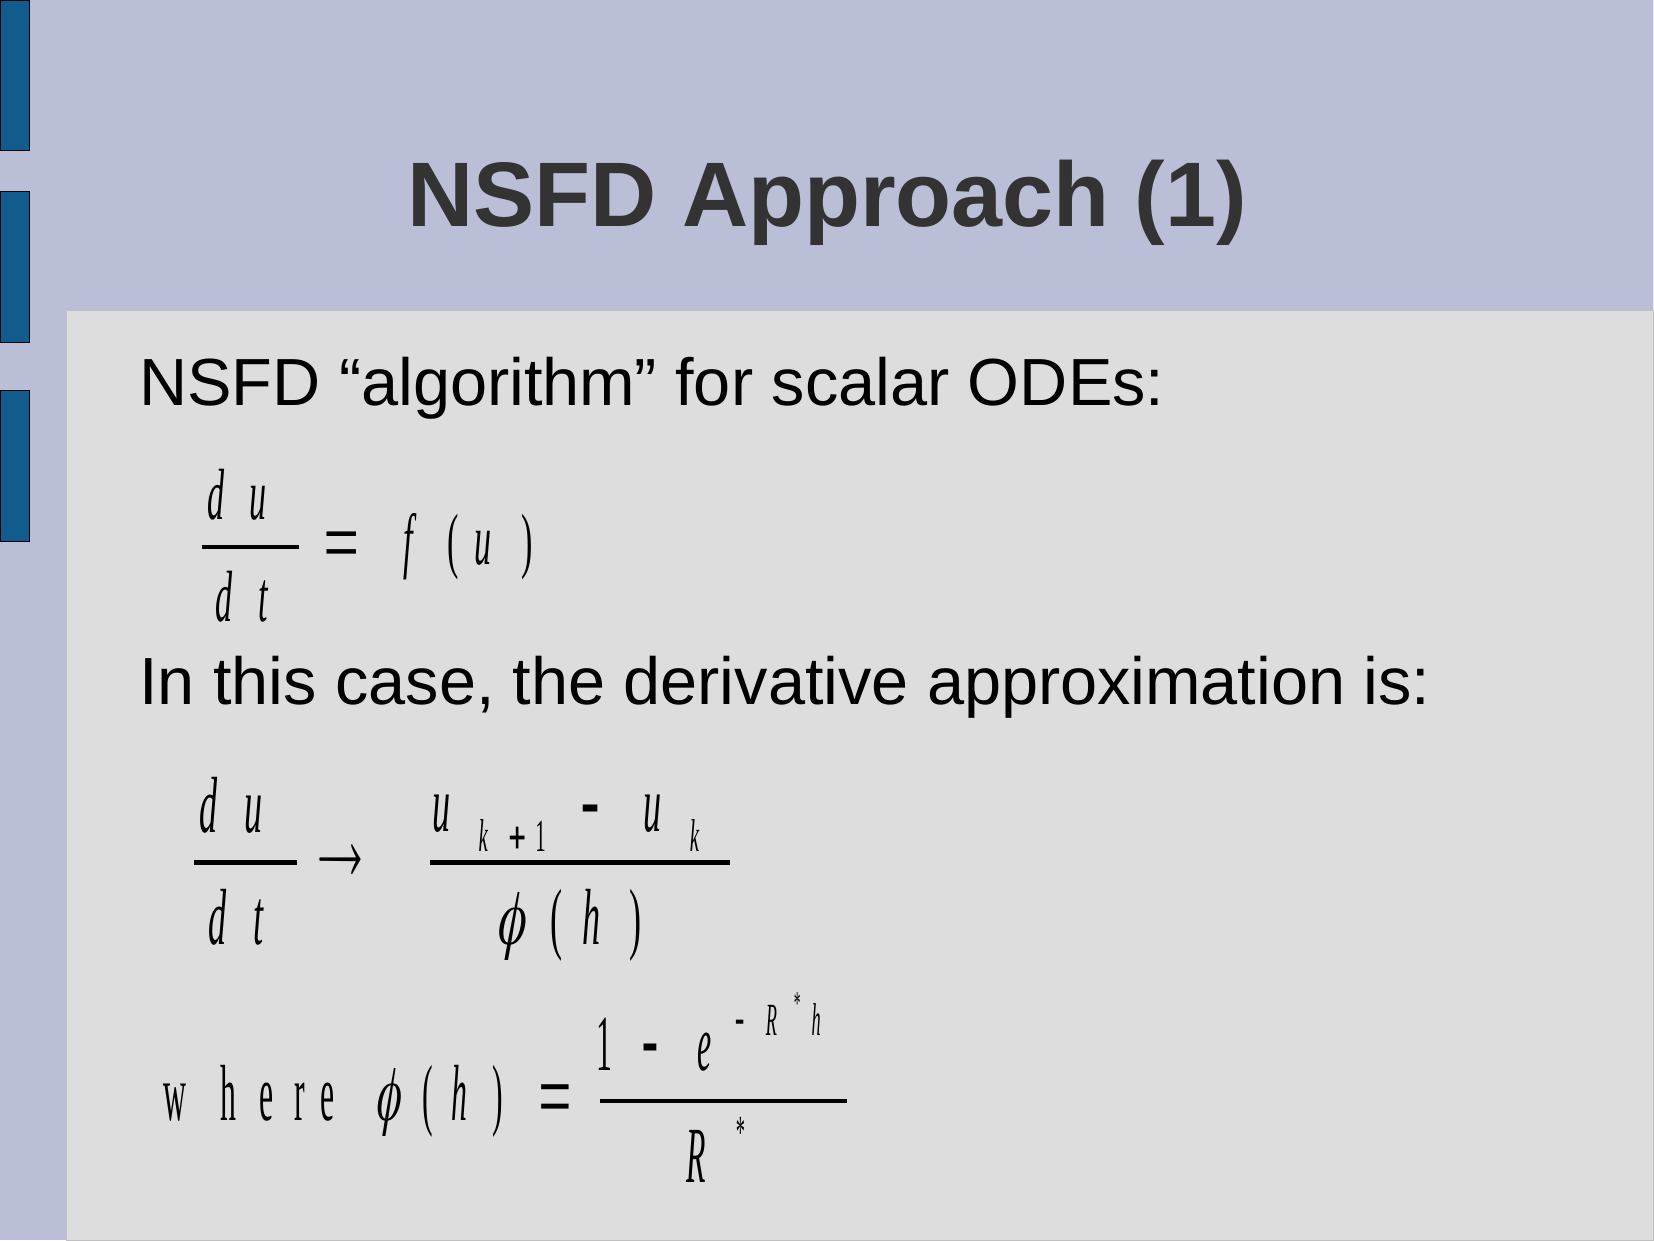

# NSFD Approach (1)
NSFD “algorithm” for scalar ODEs:
In this case, the derivative approximation is: